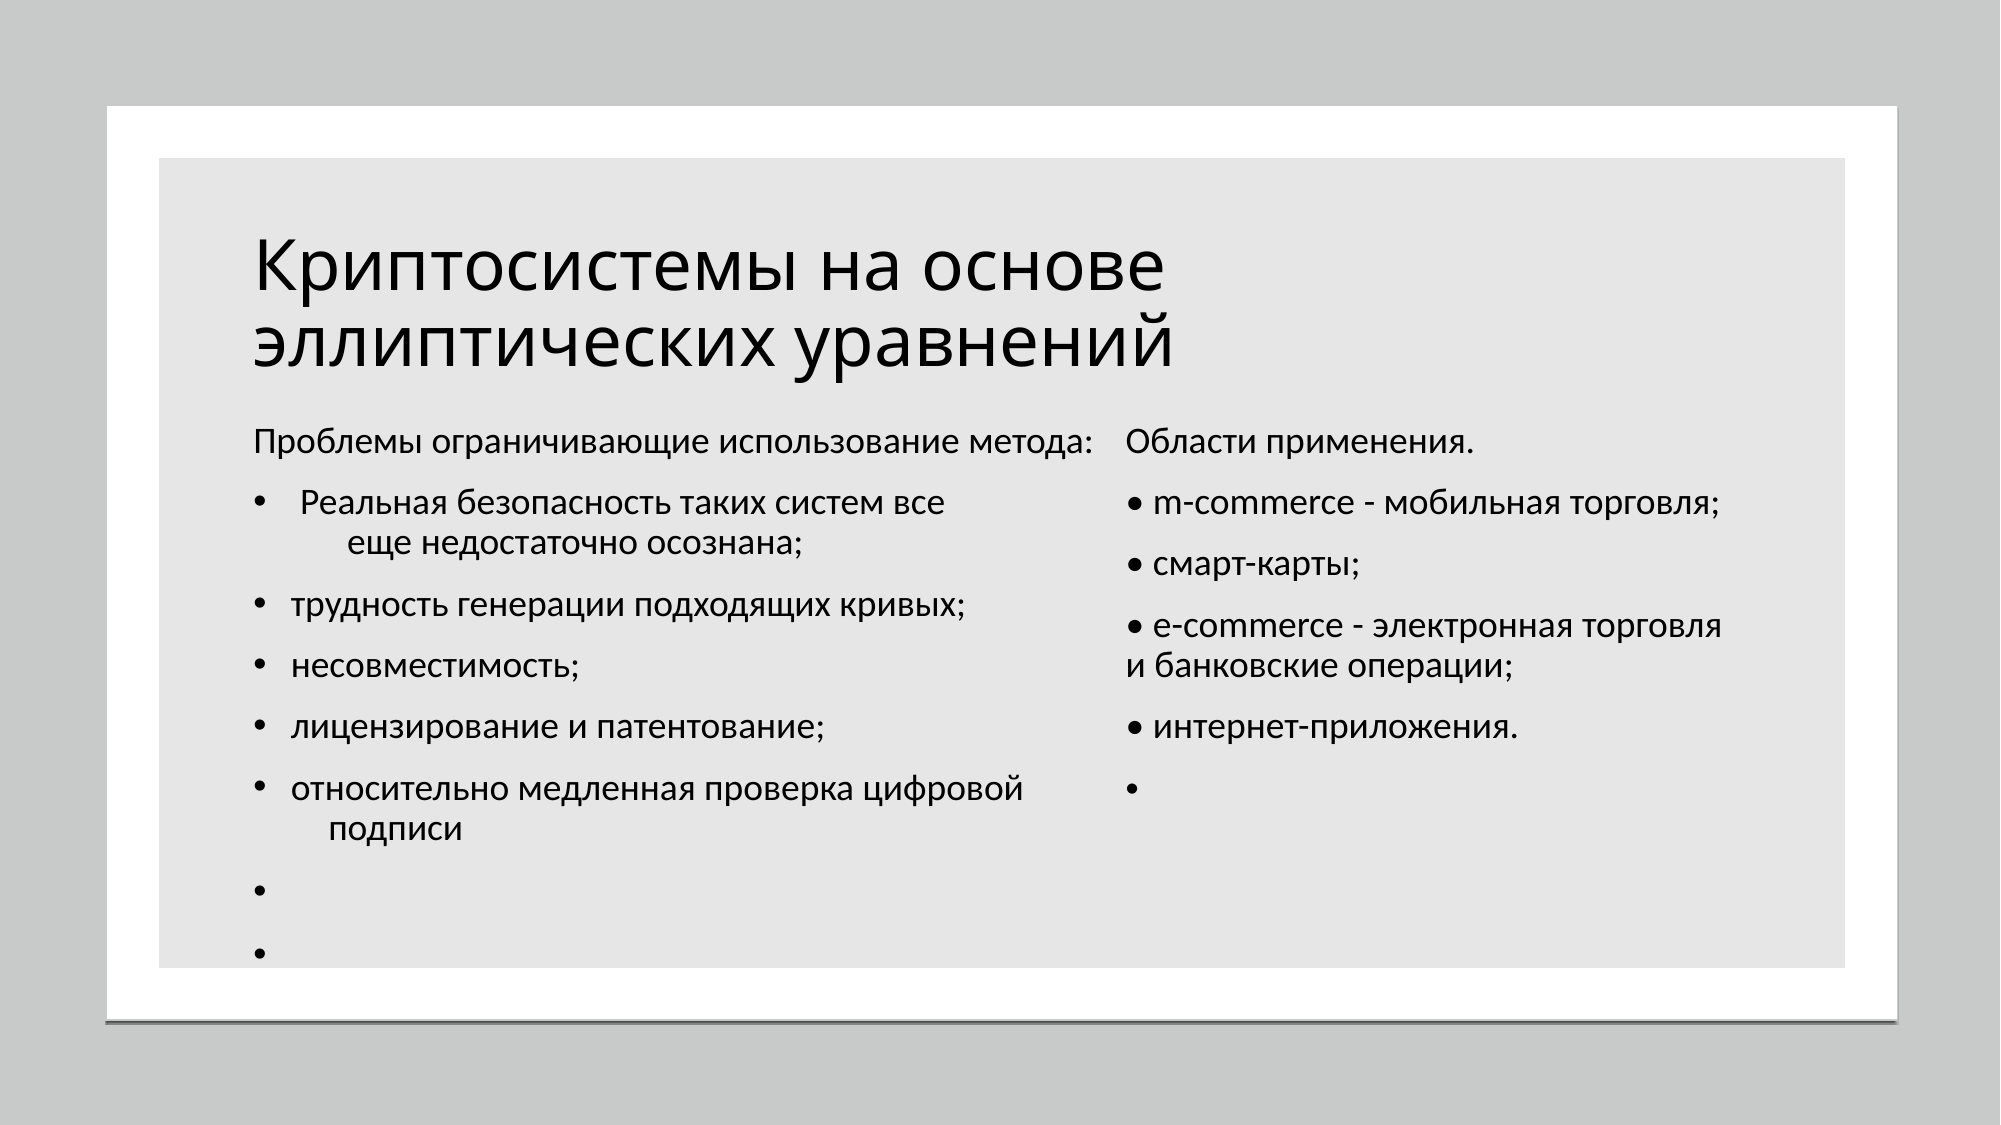

# Криптосистемы на основе эллиптических уравнений
Проблемы ограничивающие использование метода:
Реальная безопасность таких систем все еще недостаточно осознана;
трудность генерации подходящих кривых;
несовместимость;
лицензирование и патентование;
относительно медленная проверка цифровой подписи
Области применения.
• m-commerce - мобильная торговля;
• смарт-карты;
• e-commerce - электронная торговля и банковские операции;
• интернет-приложения.